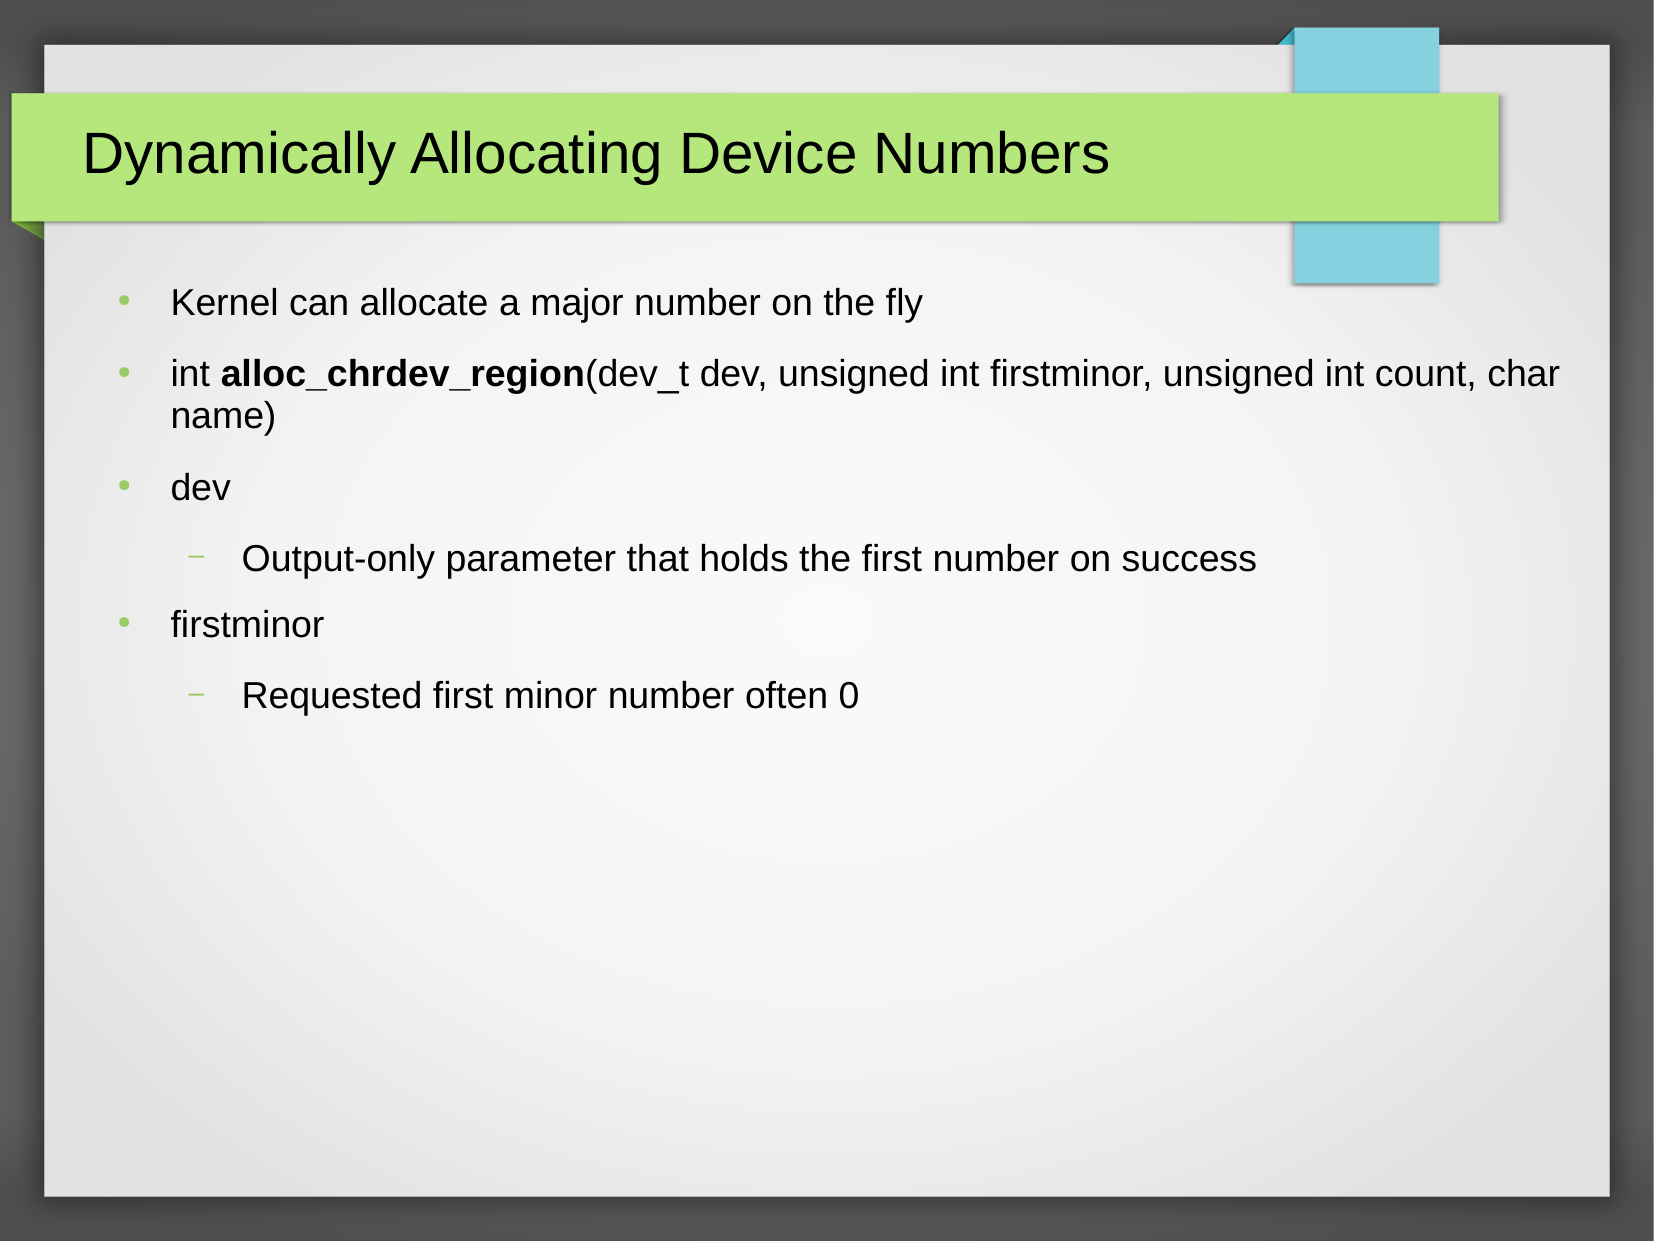

# Dynamically Allocating Device Numbers
Kernel can allocate a major number on the fly
int alloc_chrdev_region(dev_t dev, unsigned int firstminor, unsigned int count, char name)
dev
Output-only parameter that holds the first number on success
firstminor
Requested first minor number often 0